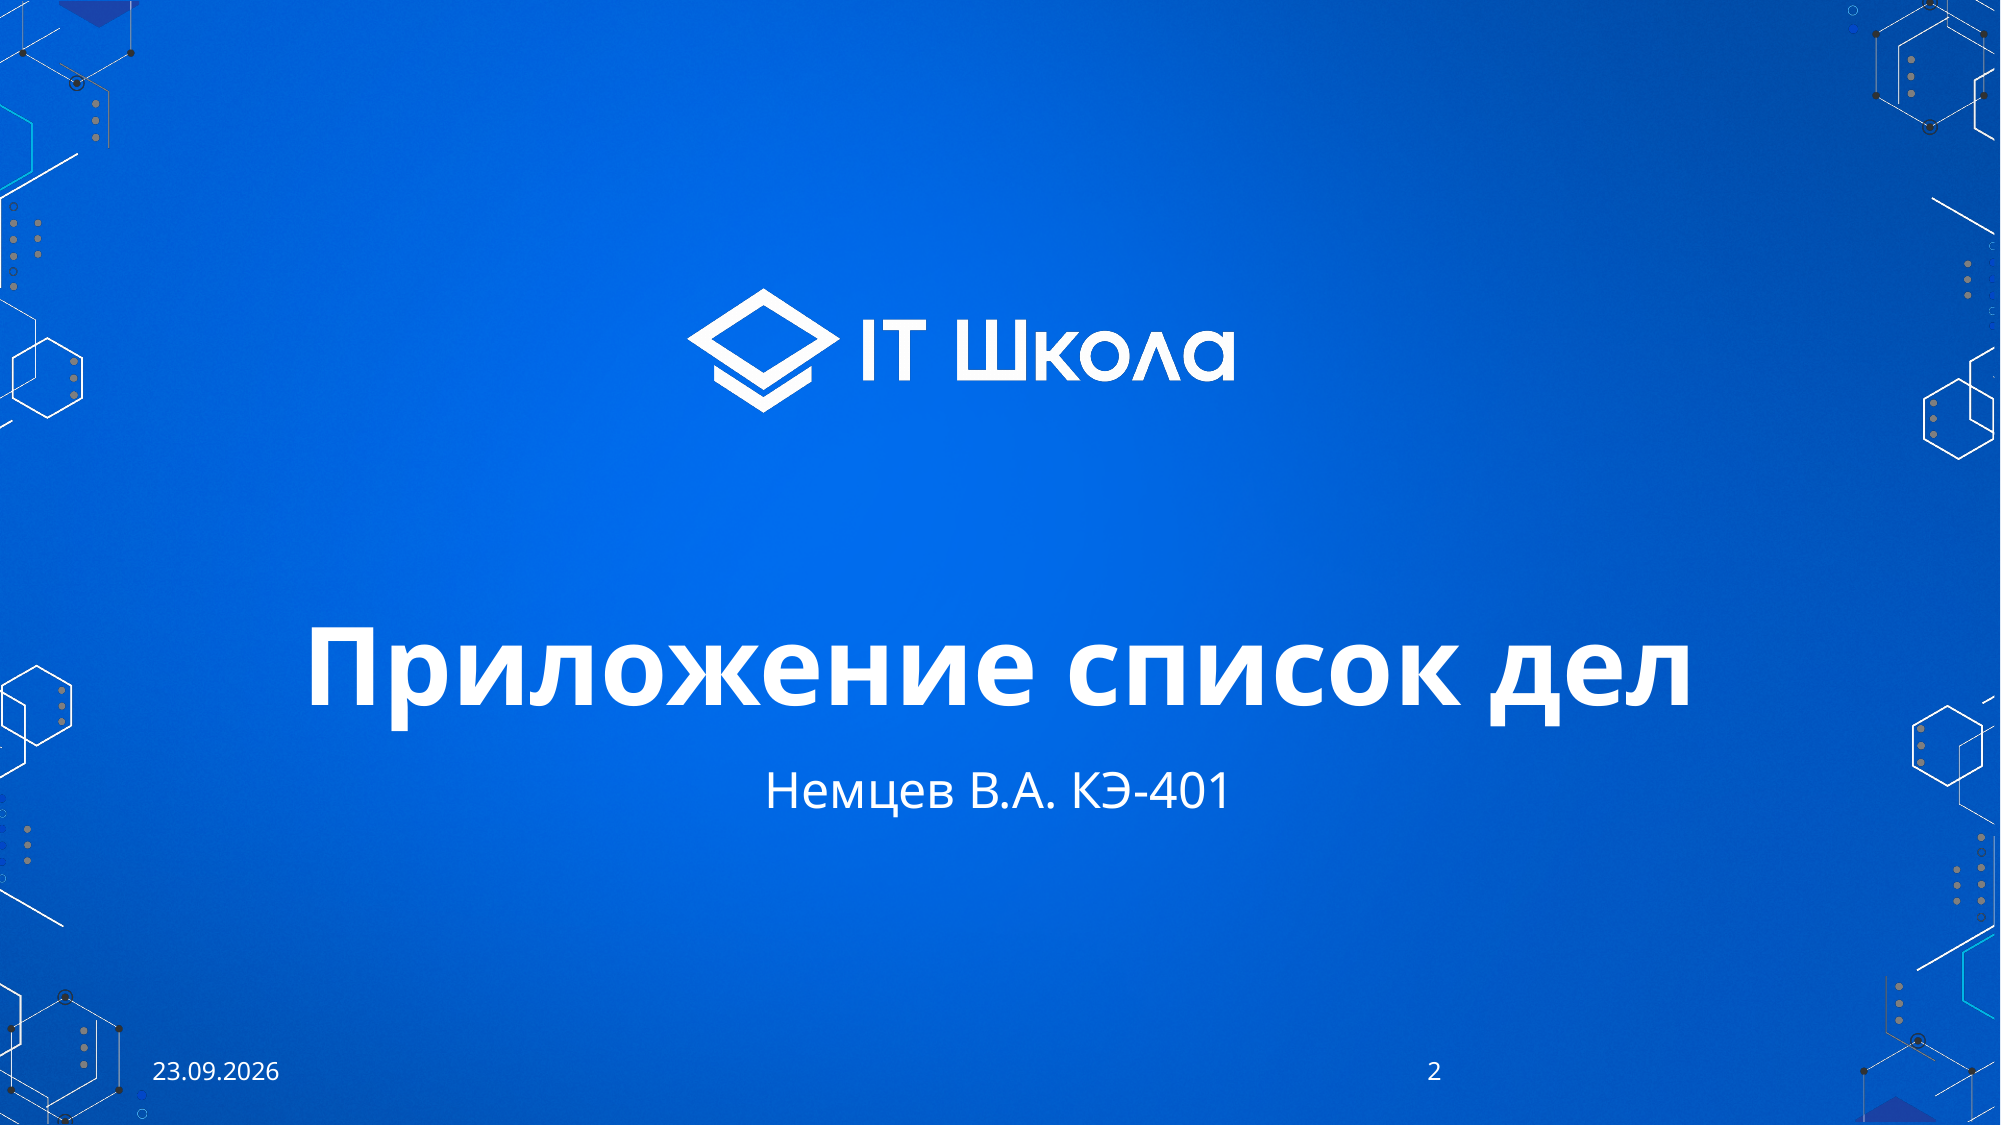

# Приложение список дел
Немцев В.А. КЭ-401